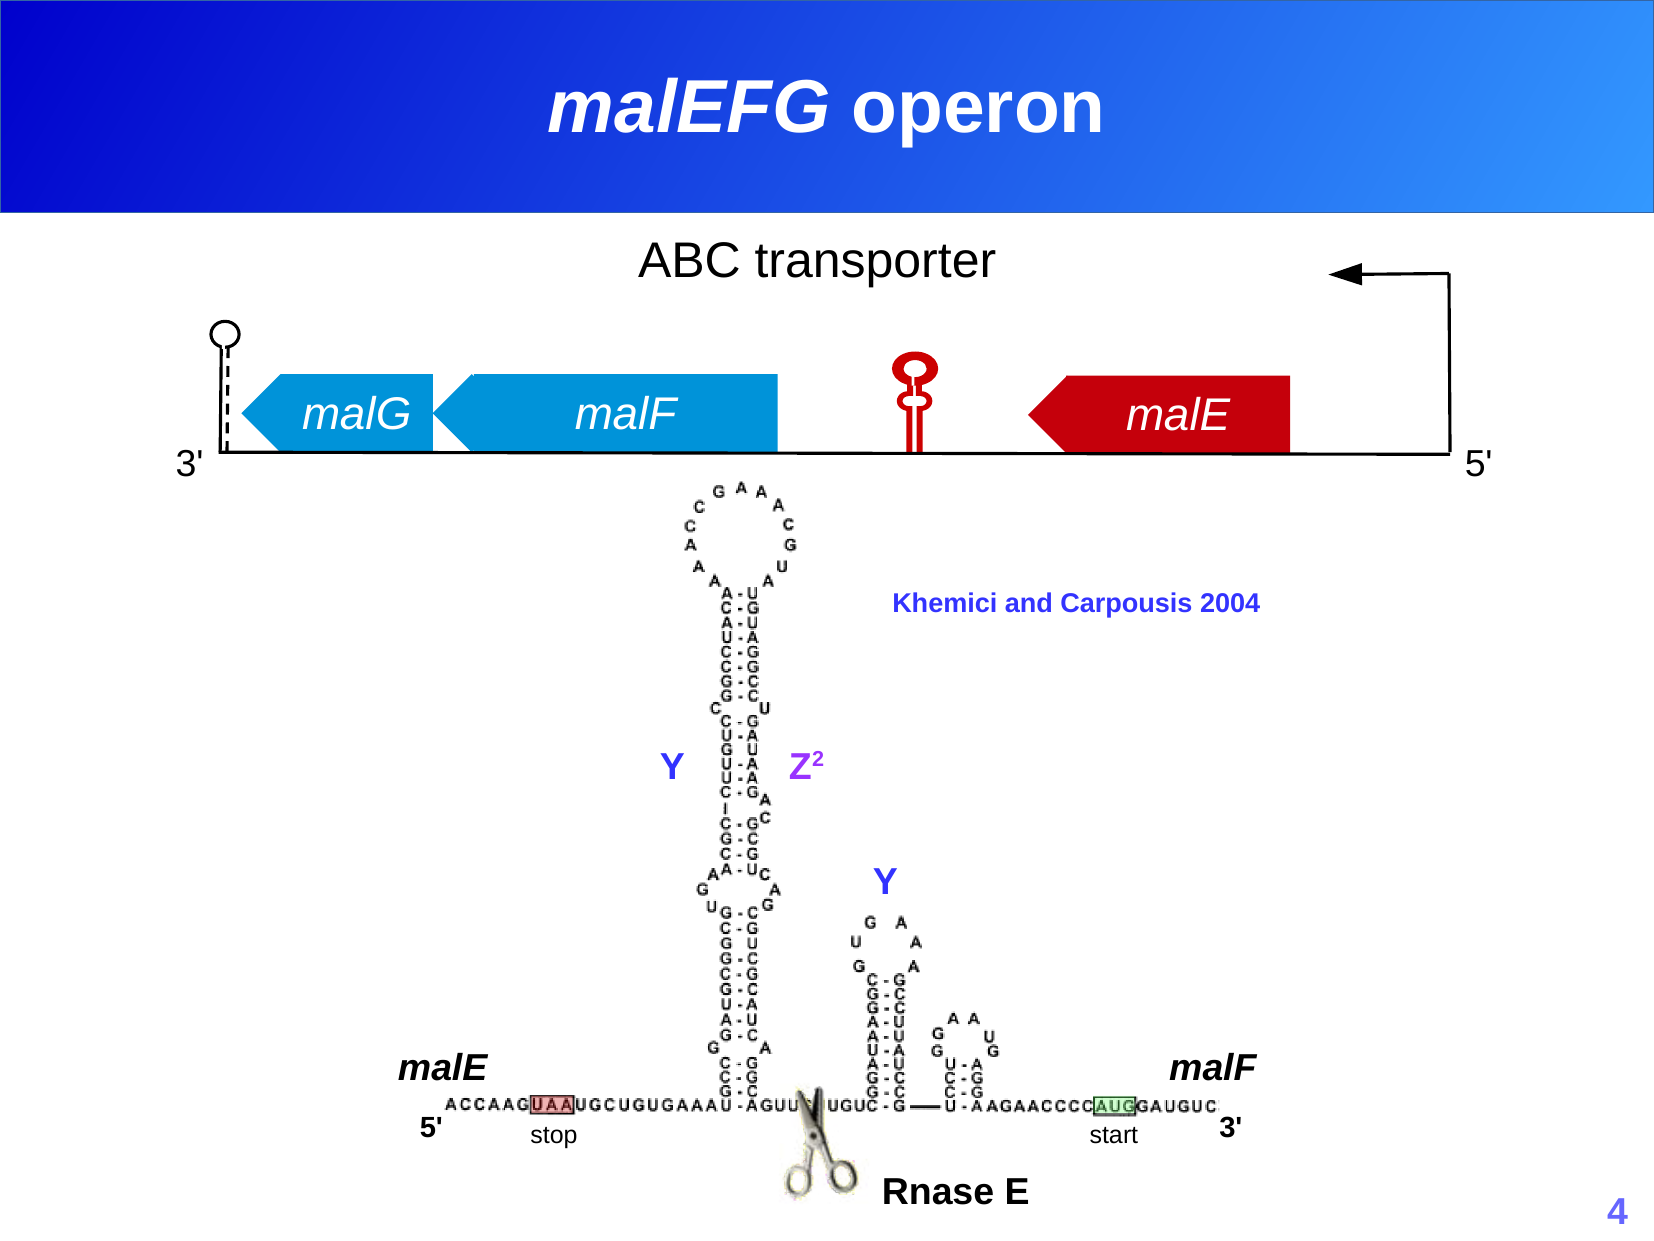

# malEFG operon
ABC transporter
malG
malF
malE
3'
5'
Khemici and Carpousis 2004
Y
Z2
Y
malE
malF
5'
3'
stop
start
Rnase E
4